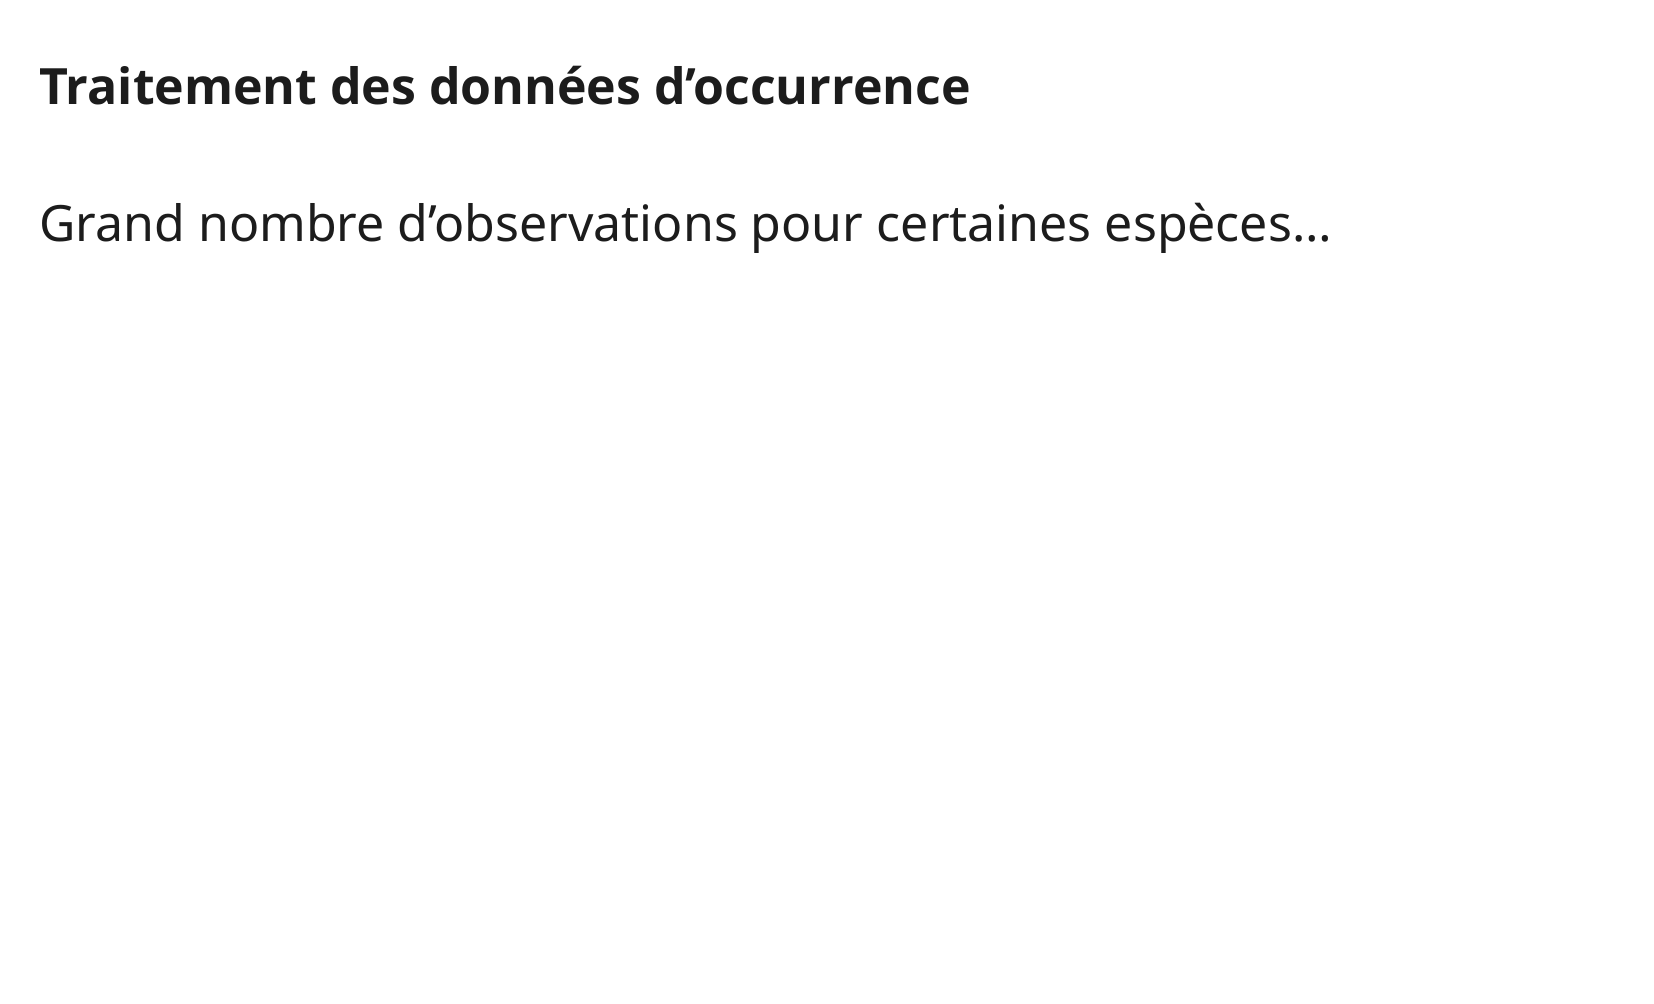

Traitement des données d’occurrence
Grand nombre d’observations pour certaines espèces…